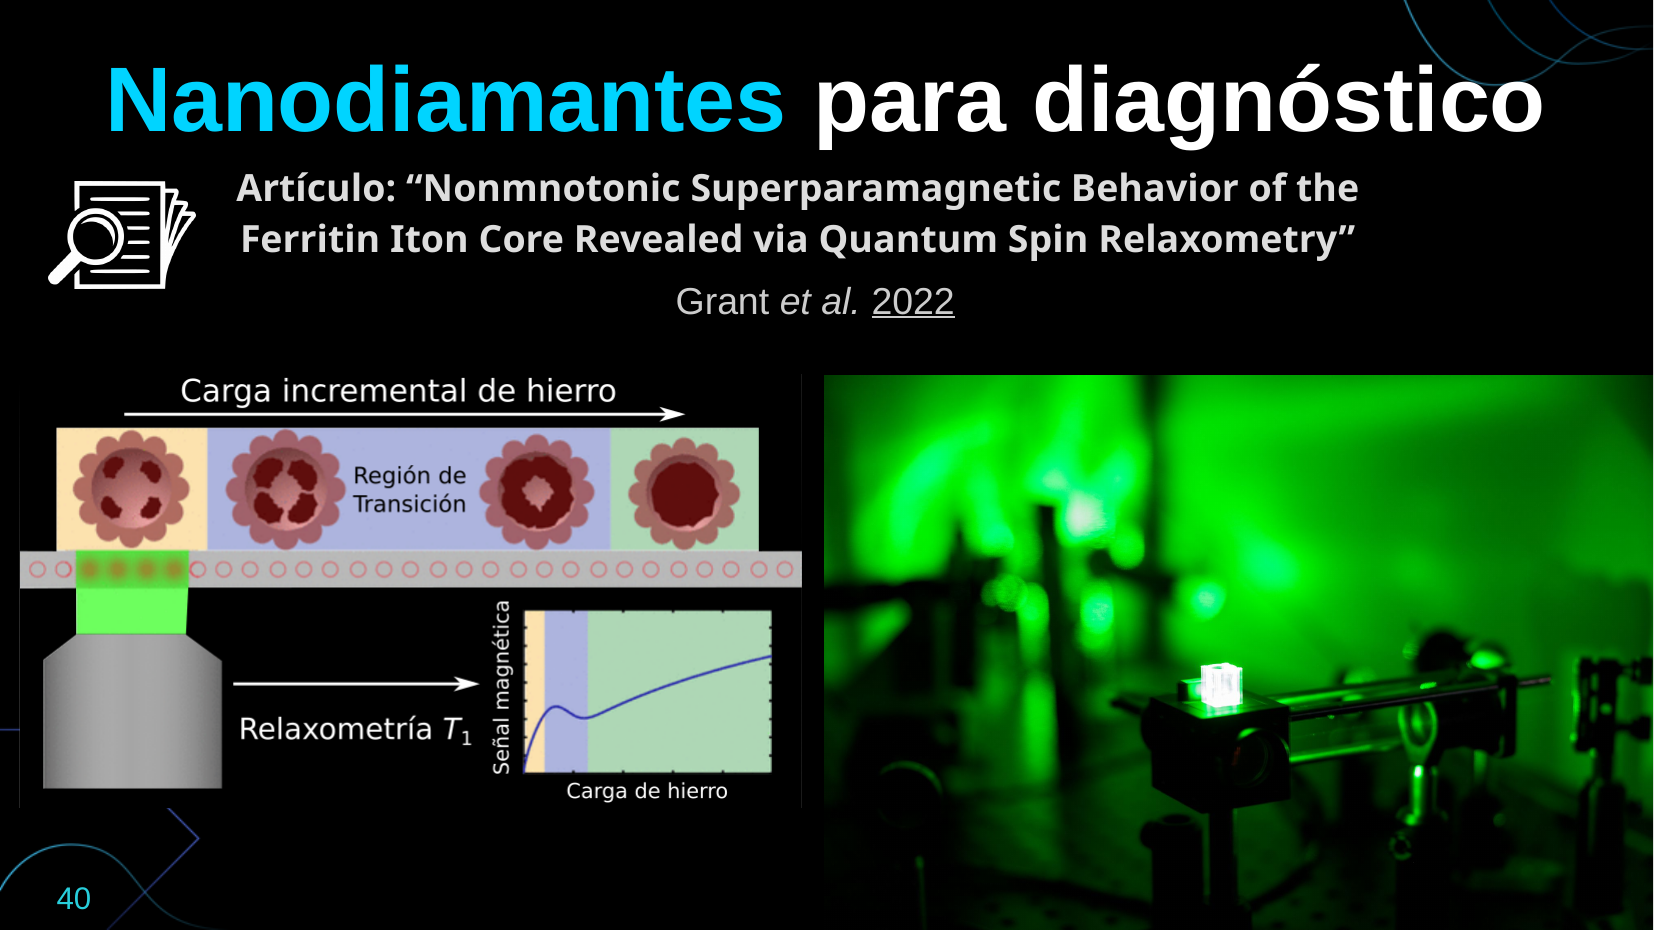

Nanodiamantes para diagnóstico
Artículo: “Nonmnotonic Superparamagnetic Behavior of the Ferritin Iton Core Revealed via Quantum Spin Relaxometry”
Grant et al. 2022